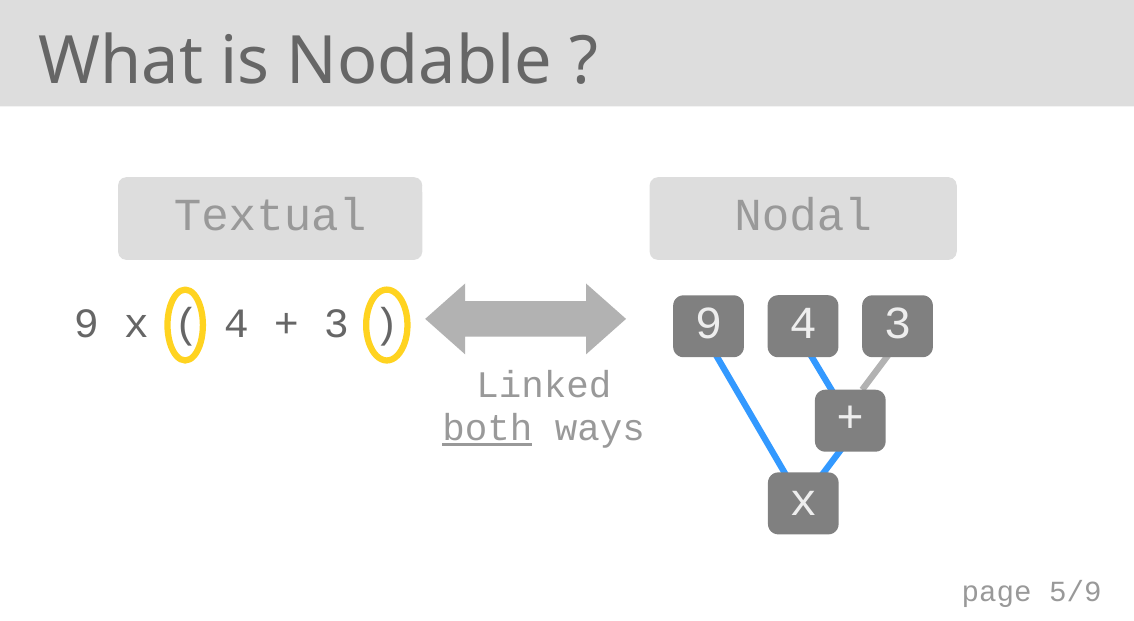

What is Nodable ?
Textual
Nodal
9 x ( 4 + 3 )
9
4
3
Linked
both ways
+
x
page /9